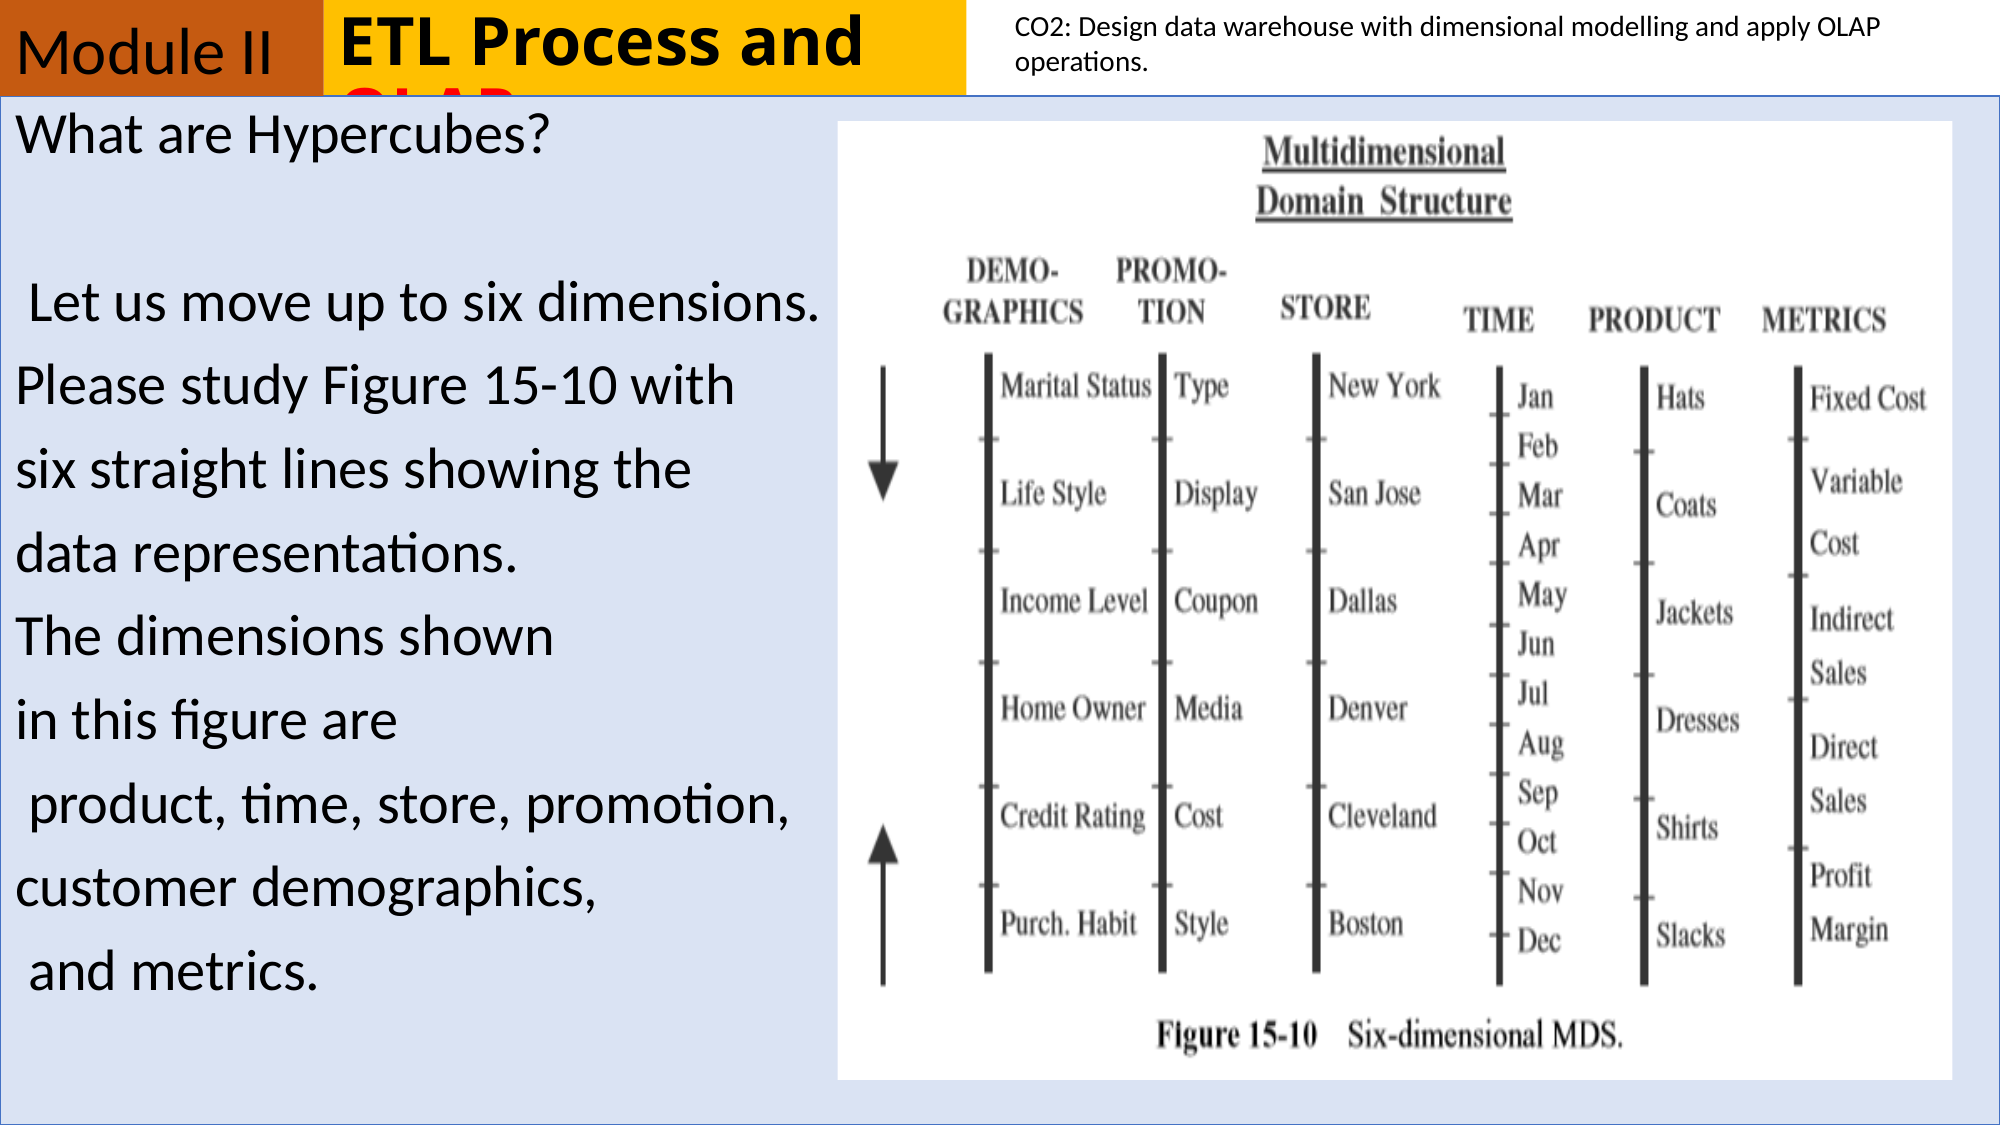

Module II
# ETL Process and OLAP:
CO2: Design data warehouse with dimensional modelling and apply OLAP operations.
What are Hypercubes?
 Let us move up to six dimensions.
Please study Figure 15-10 with
six straight lines showing the
data representations.
The dimensions shown
in this figure are
 product, time, store, promotion,
customer demographics,
 and metrics.